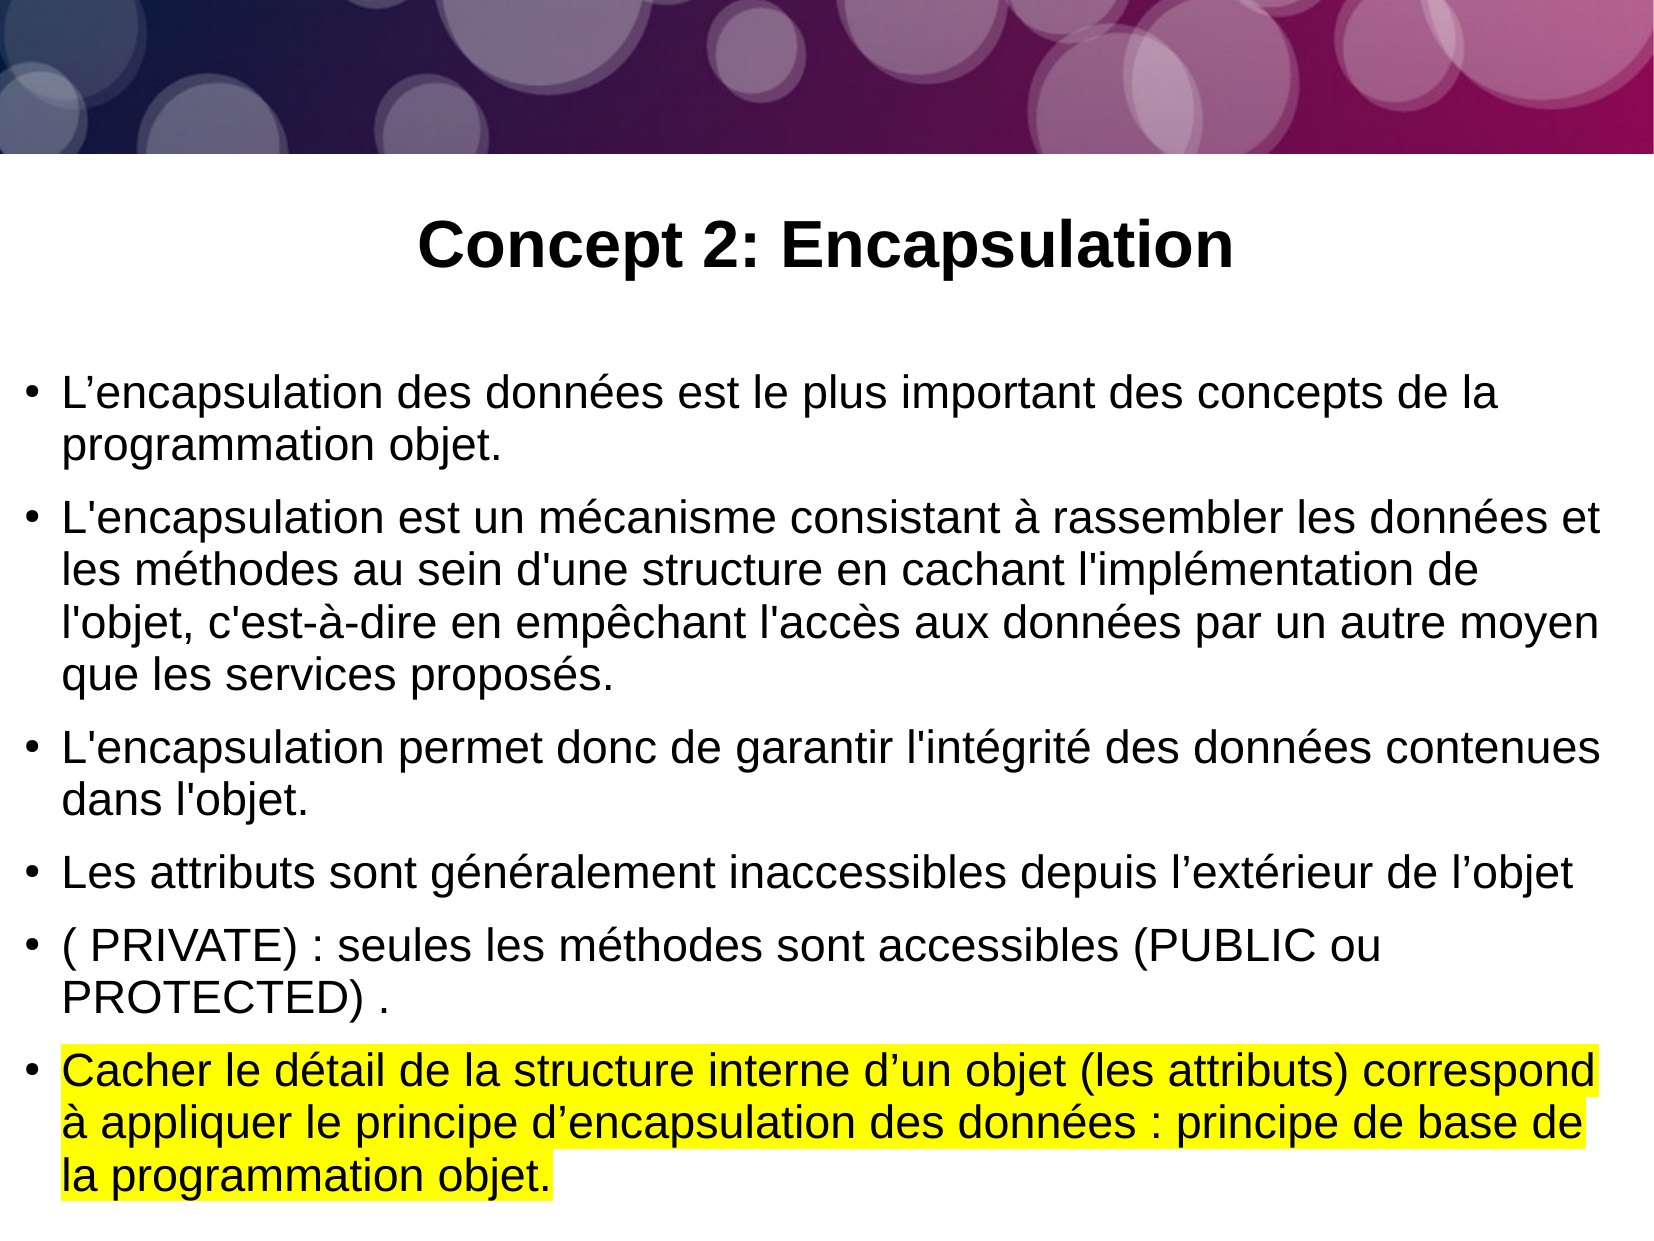

# Concept 2: Encapsulation
L’encapsulation des données est le plus important des concepts de la programmation objet.
L'encapsulation est un mécanisme consistant à rassembler les données et les méthodes au sein d'une structure en cachant l'implémentation de l'objet, c'est-à-dire en empêchant l'accès aux données par un autre moyen que les services proposés.
L'encapsulation permet donc de garantir l'intégrité des données contenues dans l'objet.
Les attributs sont généralement inaccessibles depuis l’extérieur de l’objet
( PRIVATE) : seules les méthodes sont accessibles (PUBLIC ou PROTECTED) .
Cacher le détail de la structure interne d’un objet (les attributs) correspond à appliquer le principe d’encapsulation des données : principe de base de la programmation objet.